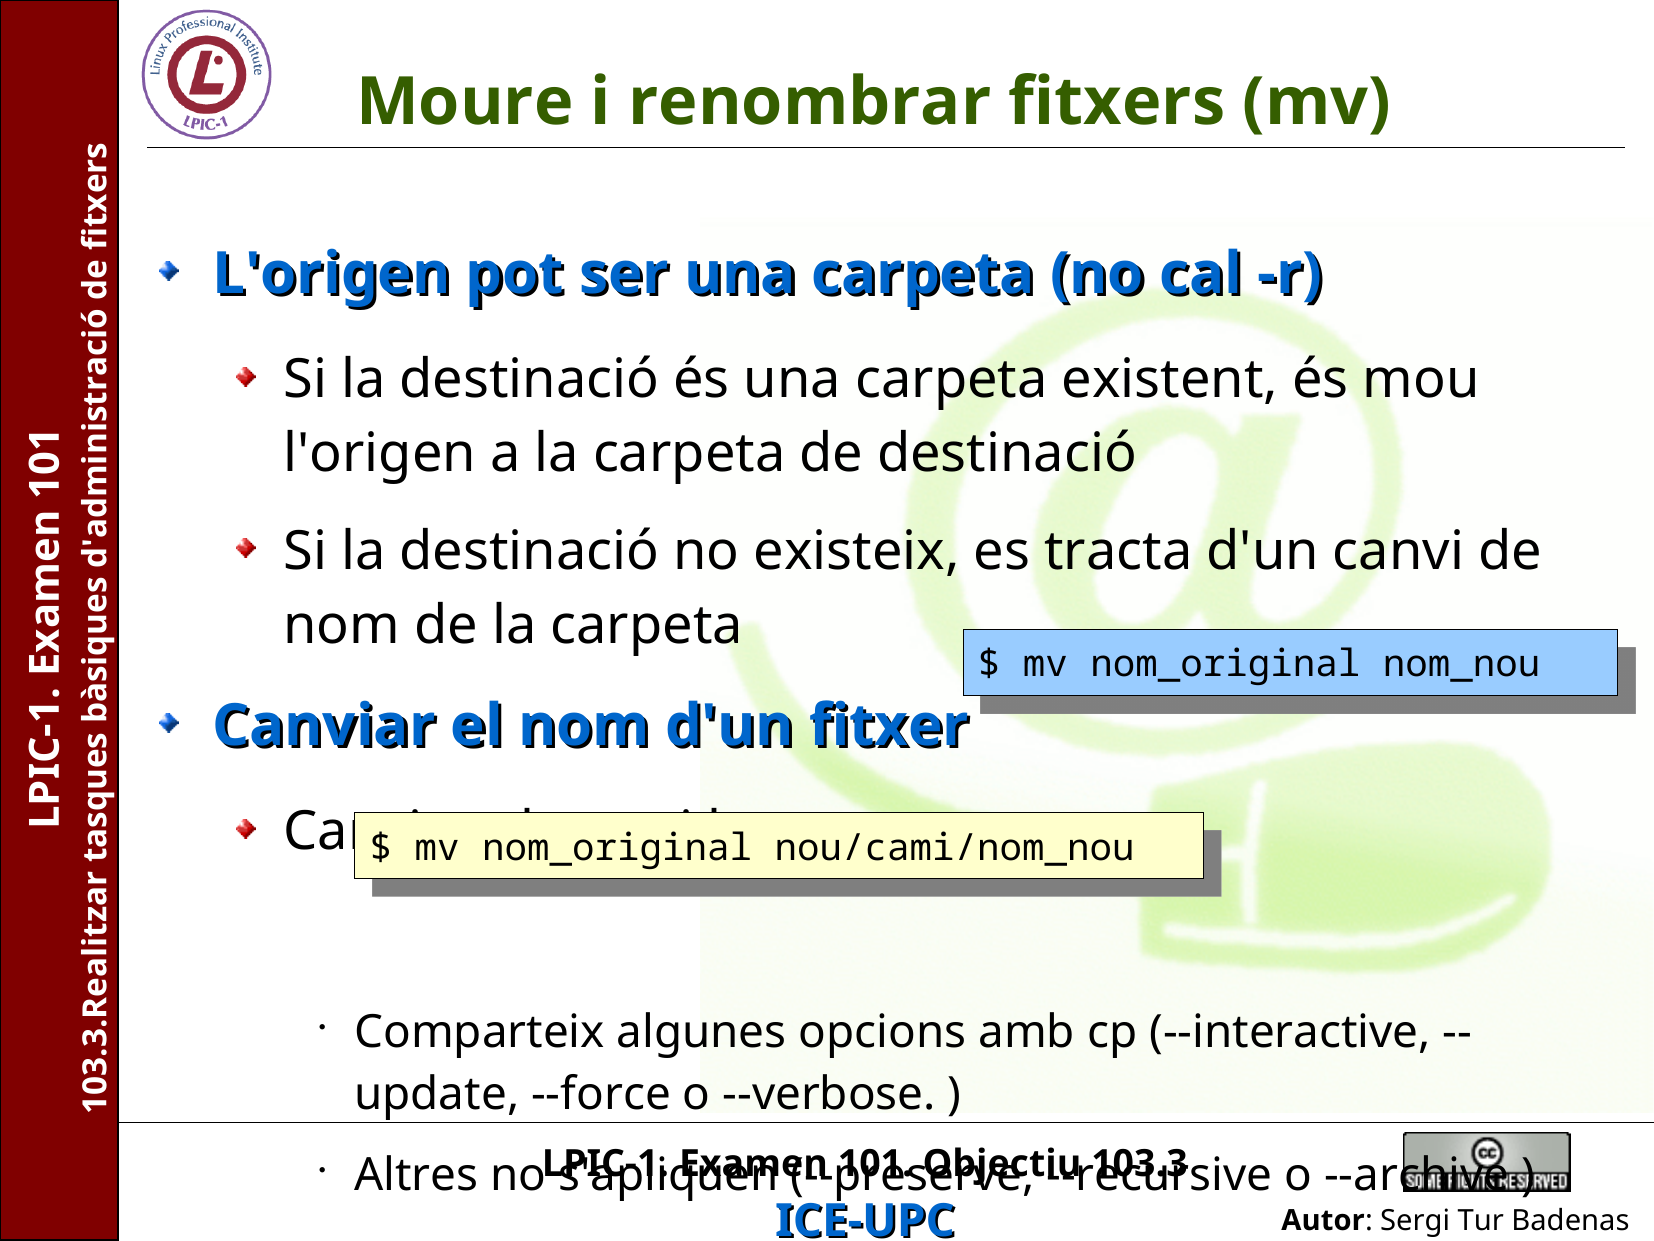

# Moure i renombrar fitxers (mv)
L'origen pot ser una carpeta (no cal -r)
Si la destinació és una carpeta existent, és mou l'origen a la carpeta de destinació
Si la destinació no existeix, es tracta d'un canvi de nom de la carpeta
Canviar el nom d'un fitxer
Canviar el nom i la carpeta
Comparteix algunes opcions amb cp (--interactive, --update, --force o --verbose. )
Altres no s'apliquen (--preserve, --recursive o --archive )
$ mv nom_original nom_nou
$ mv nom_original nou/cami/nom_nou